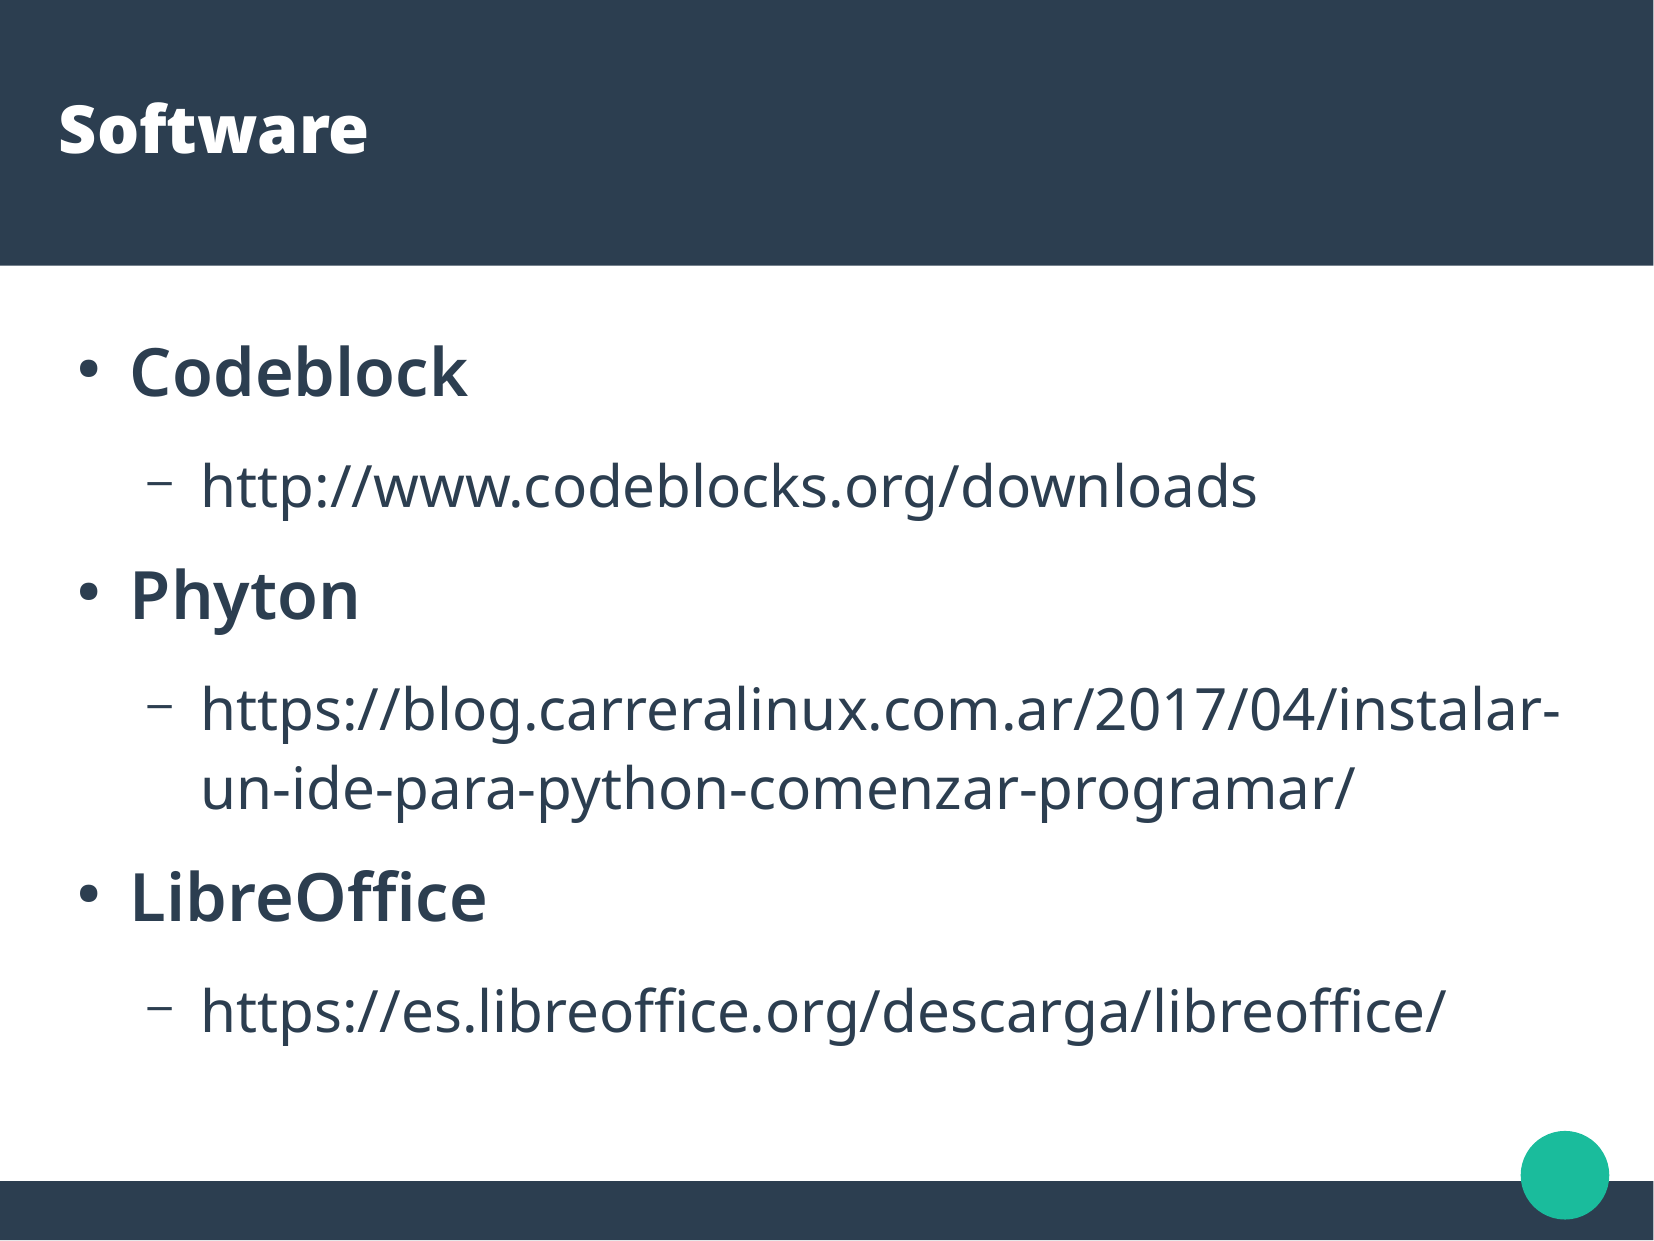

# Software
Codeblock
http://www.codeblocks.org/downloads
Phyton
https://blog.carreralinux.com.ar/2017/04/instalar-un-ide-para-python-comenzar-programar/
LibreOffice
https://es.libreoffice.org/descarga/libreoffice/